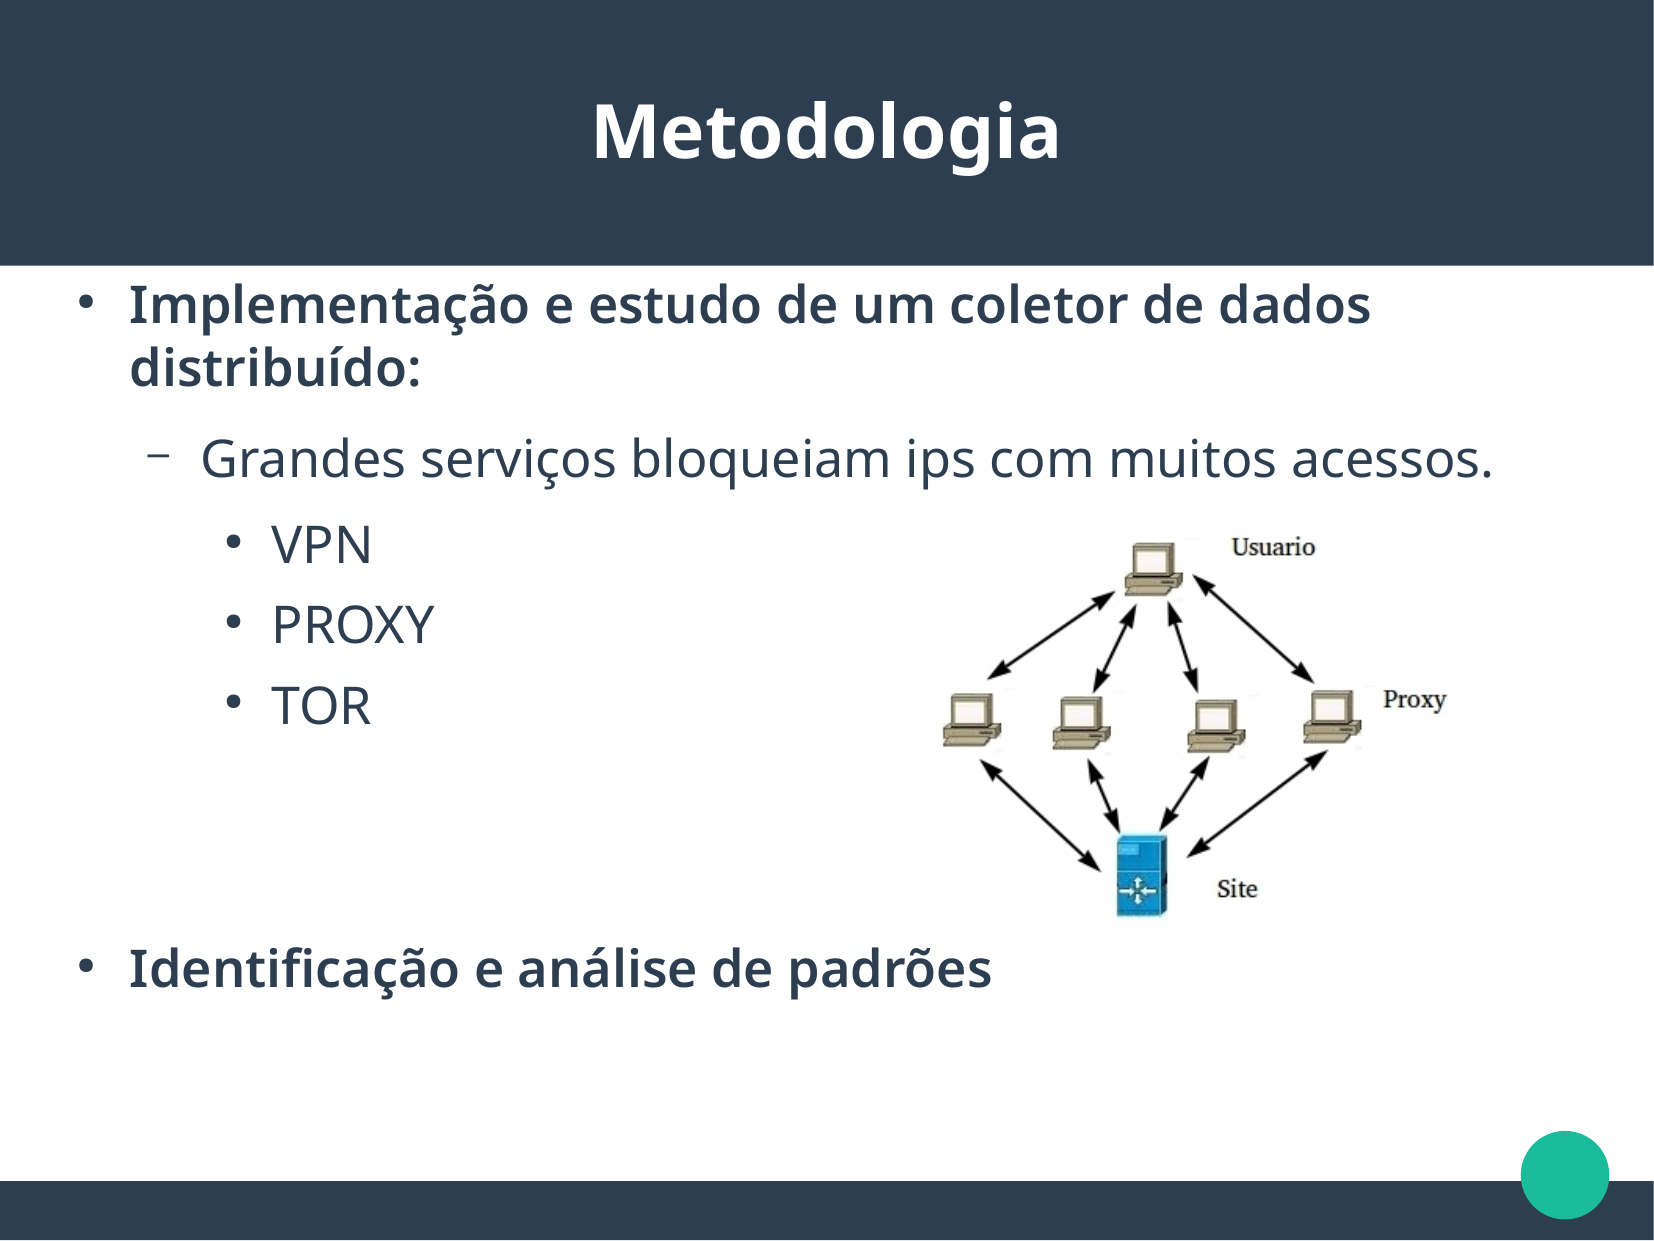

# Metodologia
Implementação e estudo de um coletor de dados distribuído:
Grandes serviços bloqueiam ips com muitos acessos.
VPN
PROXY
TOR
Identificação e análise de padrões